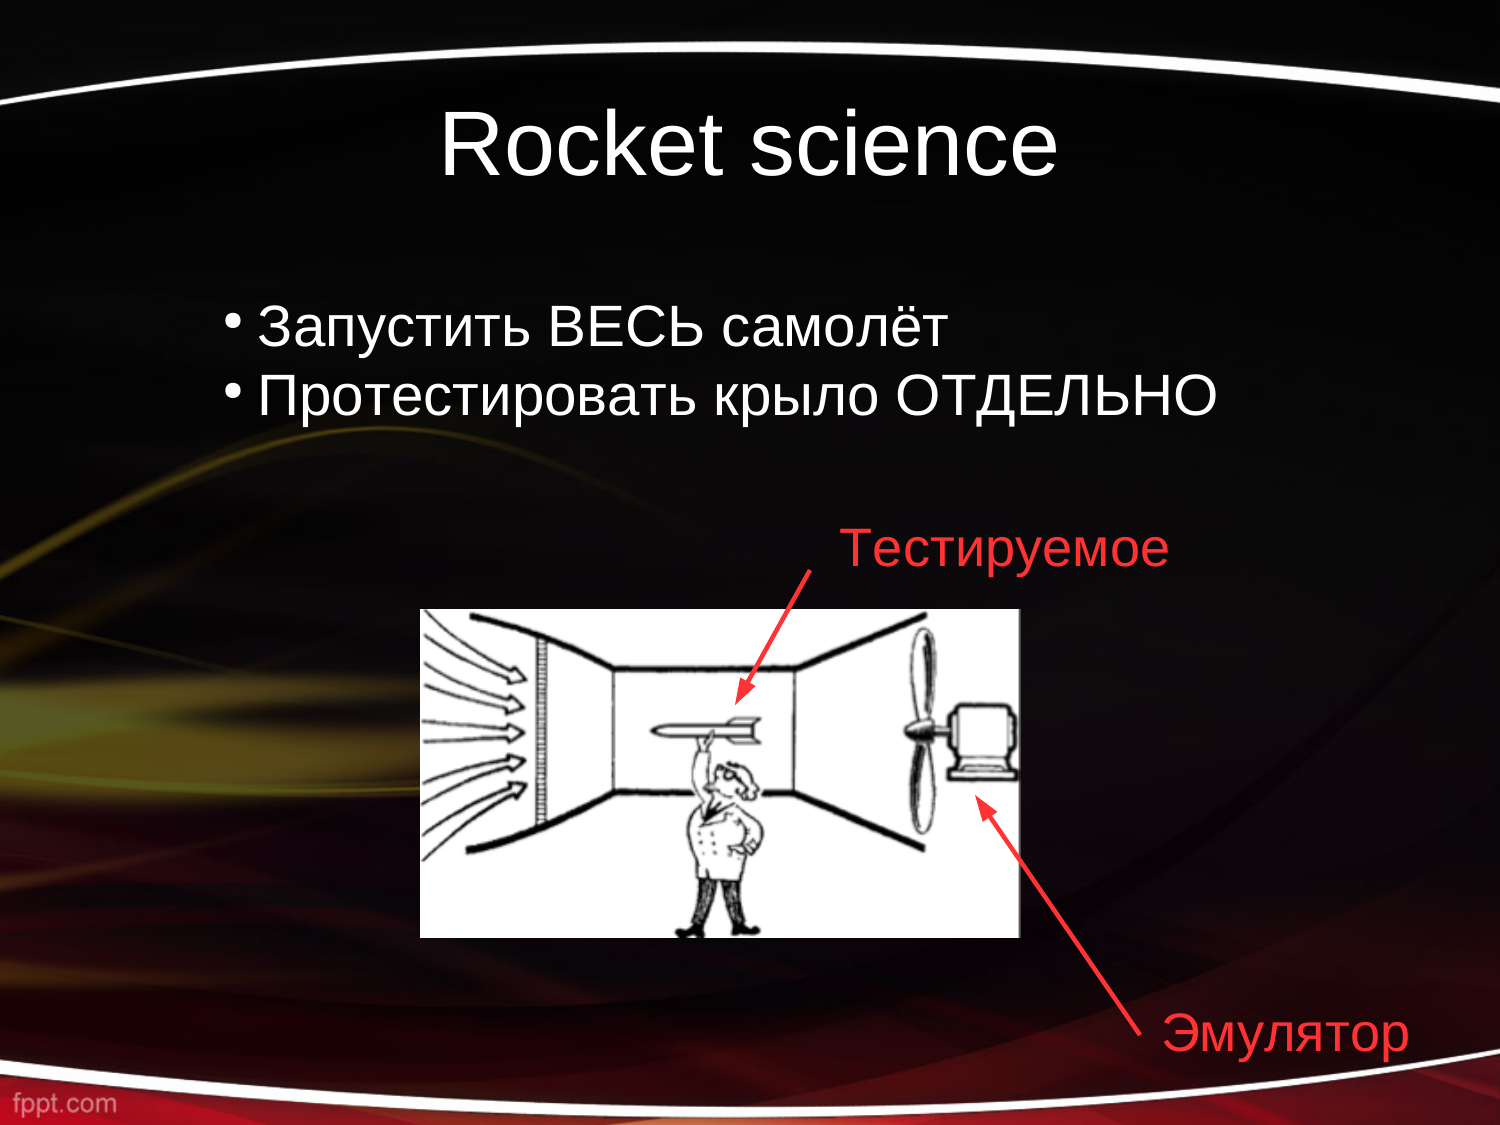

# Rocket science
Запустить ВЕСЬ самолёт
Протестировать крыло ОТДЕЛЬНО
Тестируемое
Эмулятор